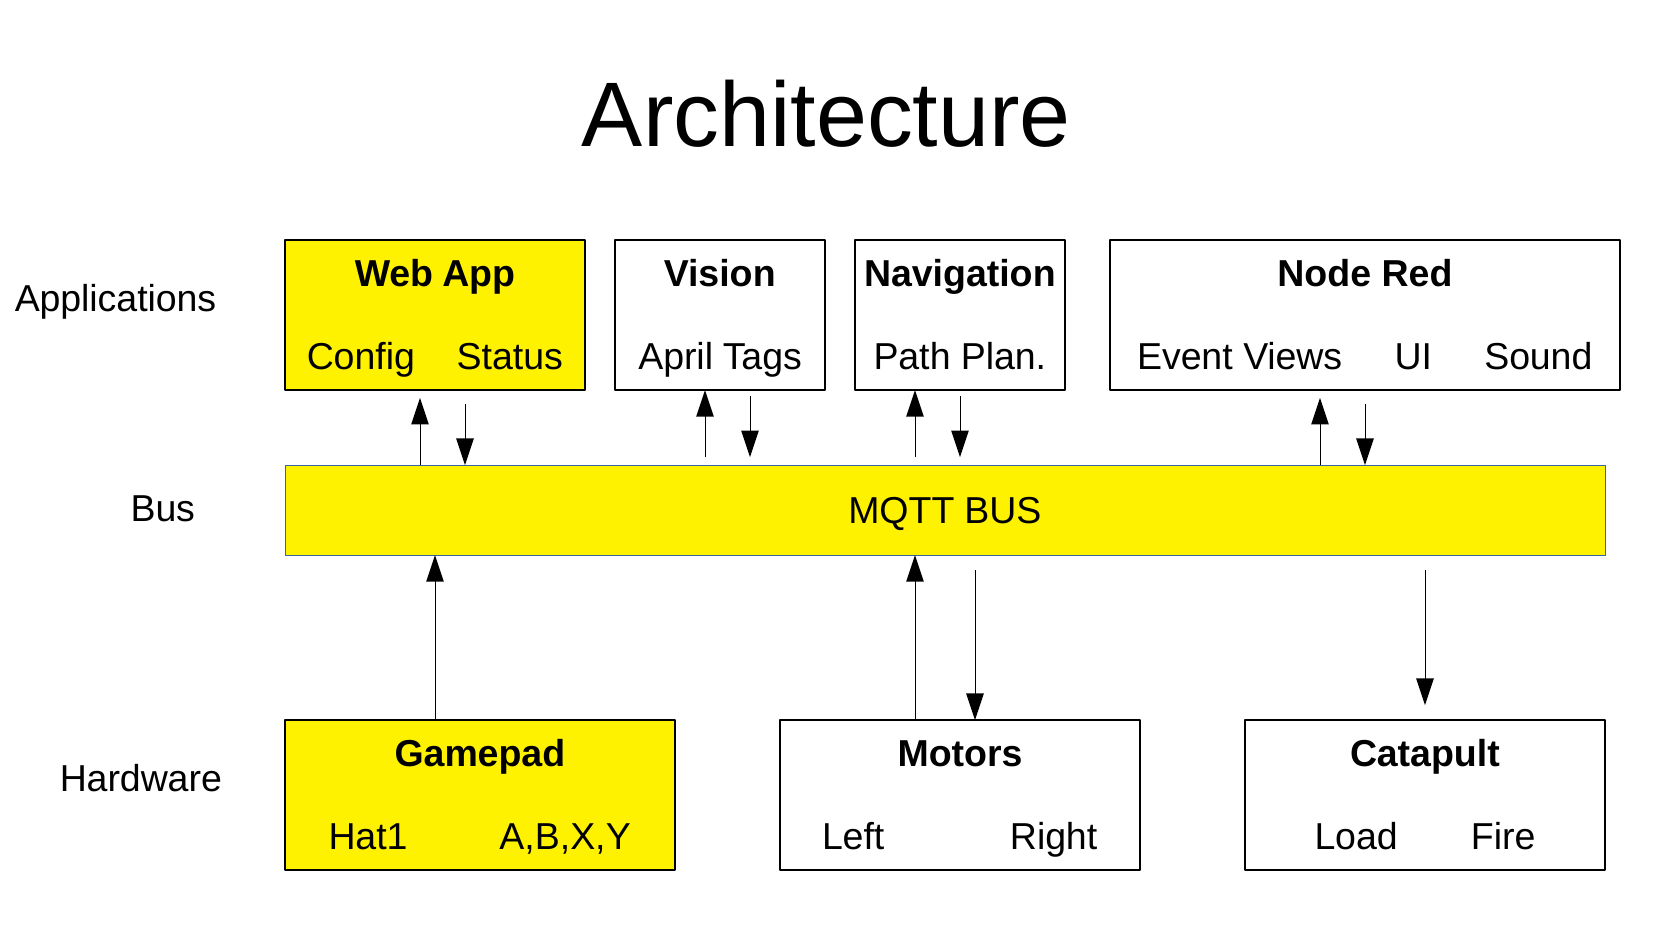

# Architecture
Web App
Config Status
Vision
April Tags
Navigation
Path Plan.
Node Red
Event Views UI Sound
Applications
MQTT BUS
Bus
Gamepad
Hat1 A,B,X,Y
Motors
Left Right
Catapult
Load Fire
Hardware